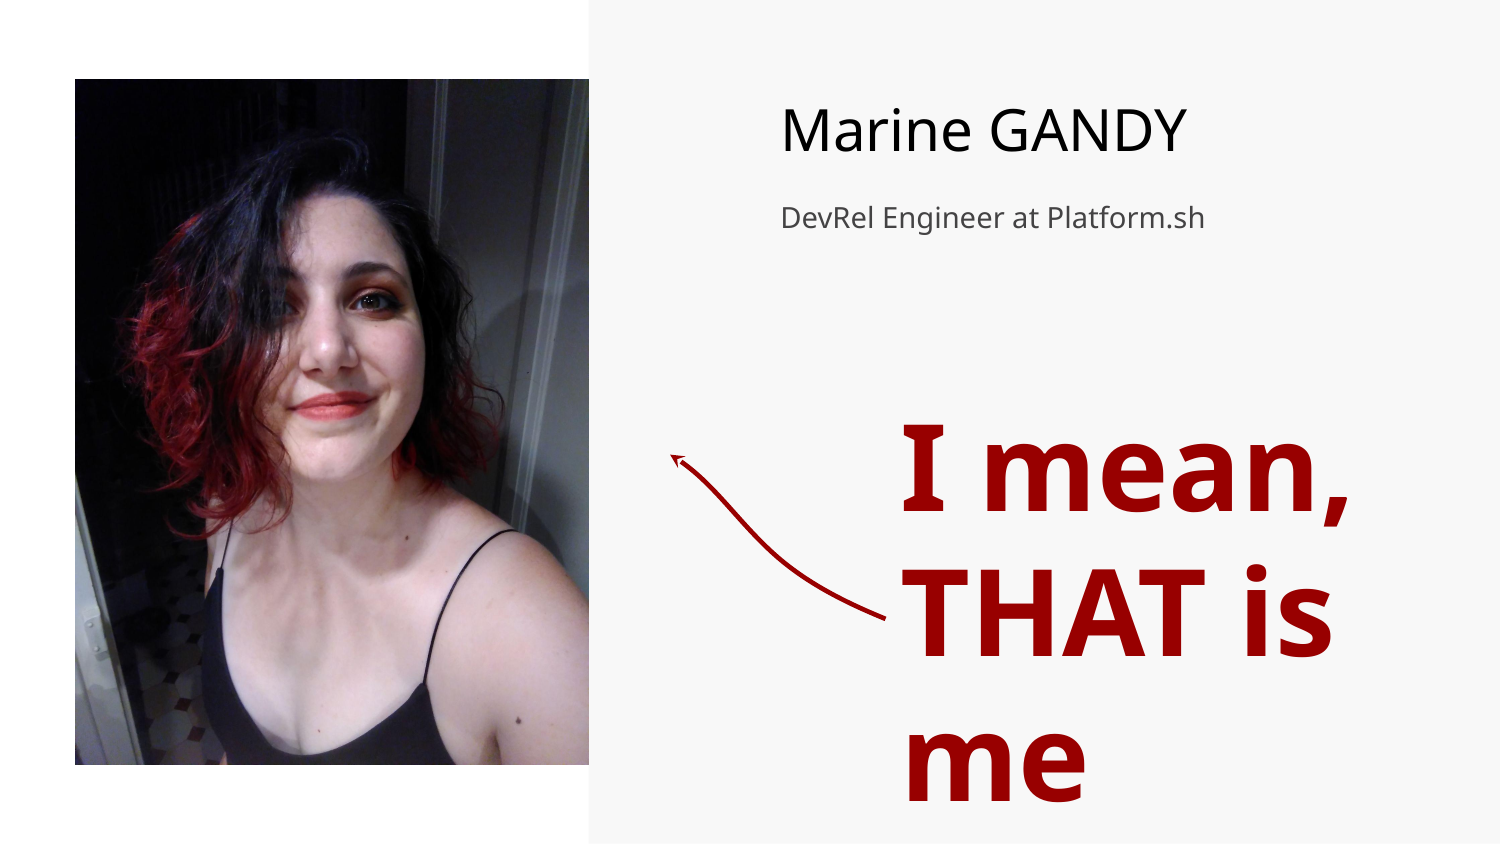

# Marine GANDY
DevRel Engineer at Platform.sh
I mean,
THAT is me